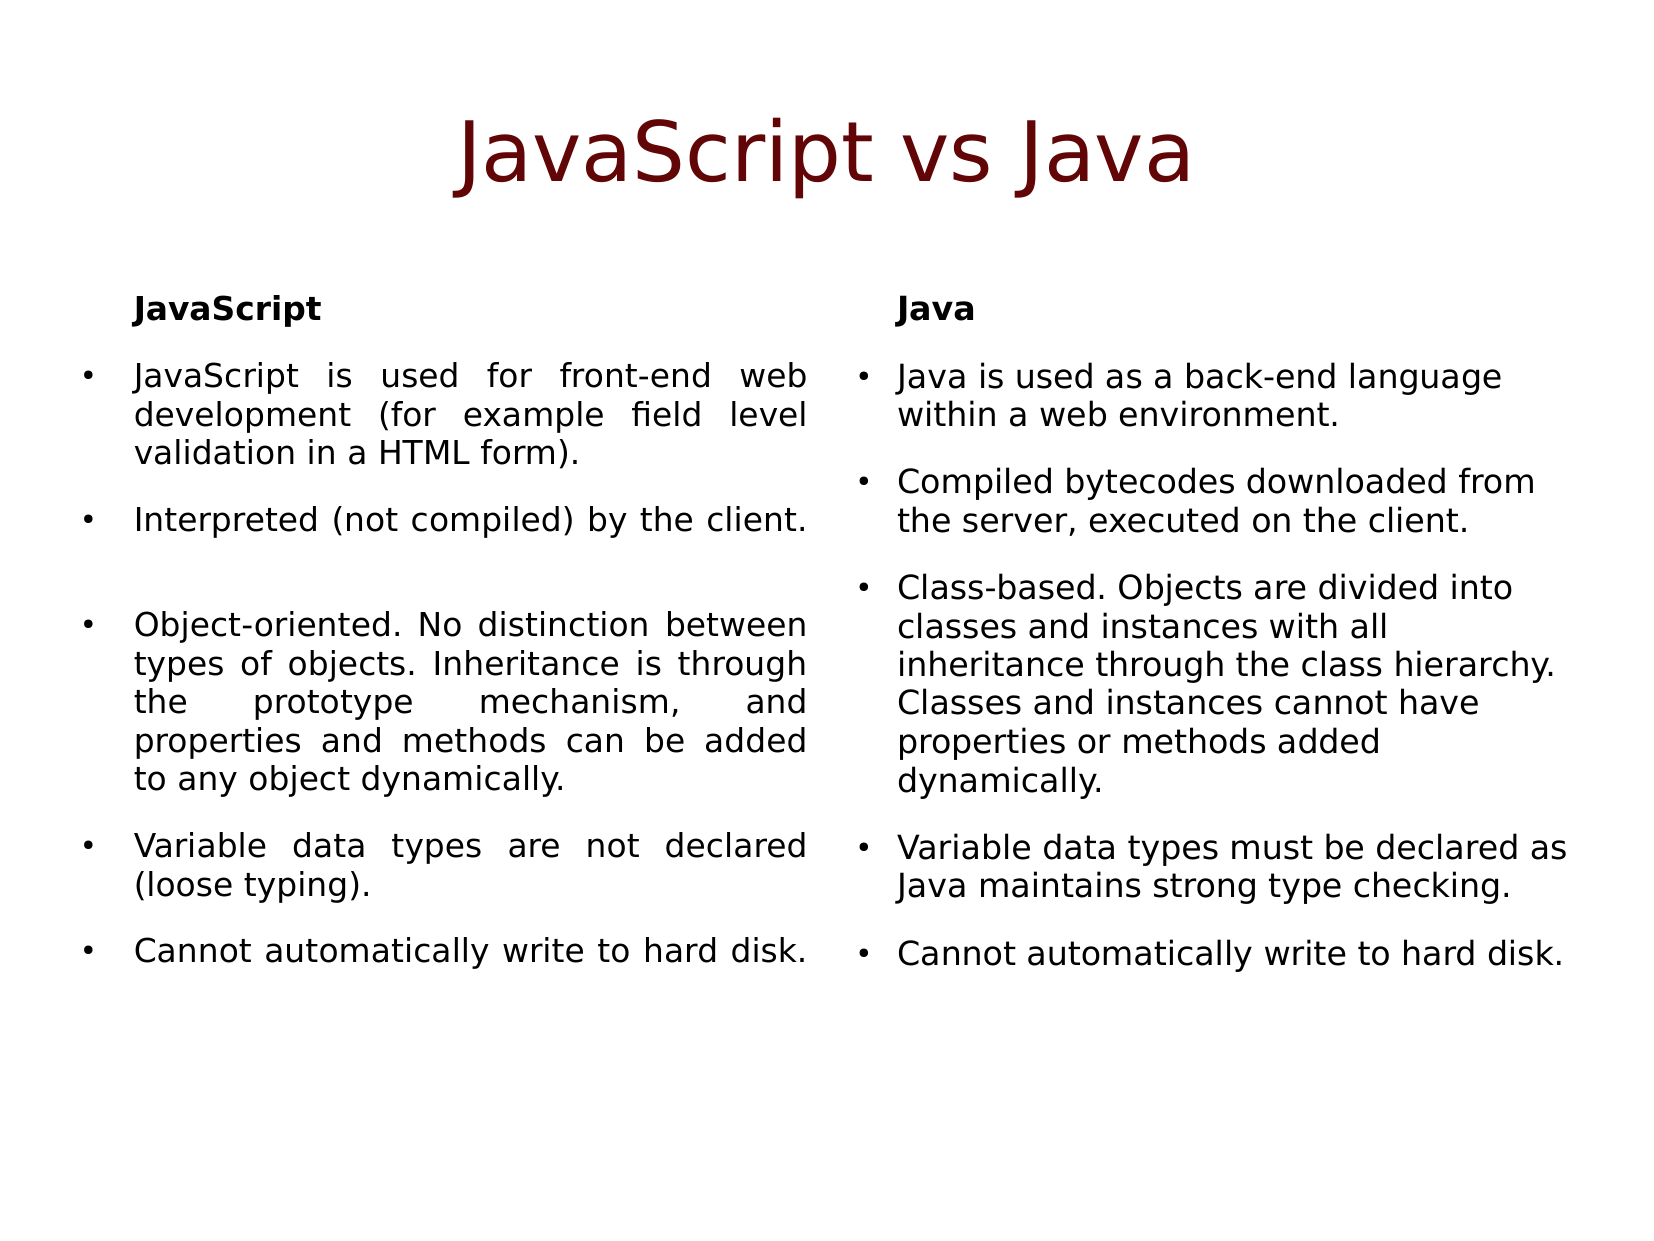

# JavaScript vs Java
JavaScript
JavaScript is used for front-end web development (for example field level validation in a HTML form).
Interpreted (not compiled) by the client.
Object-oriented. No distinction between types of objects. Inheritance is through the prototype mechanism, and properties and methods can be added to any object dynamically.
Variable data types are not declared (loose typing).
Cannot automatically write to hard disk.
Java
Java is used as a back-end language within a web environment.
Compiled bytecodes downloaded from the server, executed on the client.
Class-based. Objects are divided into classes and instances with all inheritance through the class hierarchy. Classes and instances cannot have properties or methods added dynamically.
Variable data types must be declared as Java maintains strong type checking.
Cannot automatically write to hard disk.